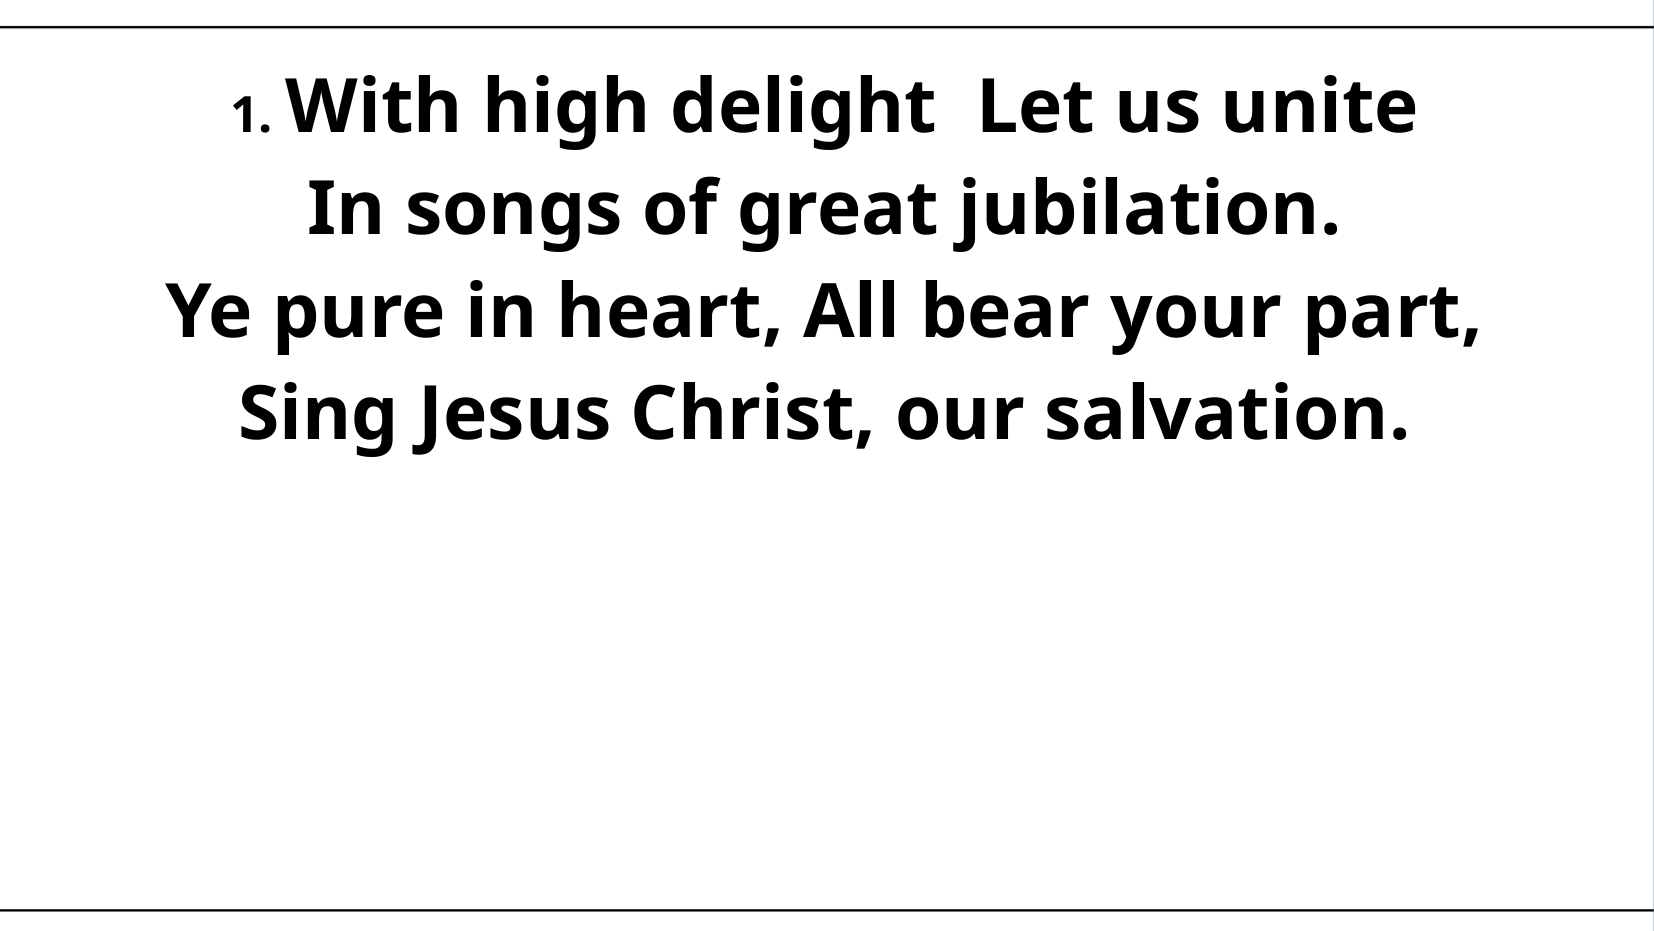

1. With high delight Let us unite
In songs of great jubilation.
Ye pure in heart, All bear your part,
Sing Jesus Christ, our salvation.